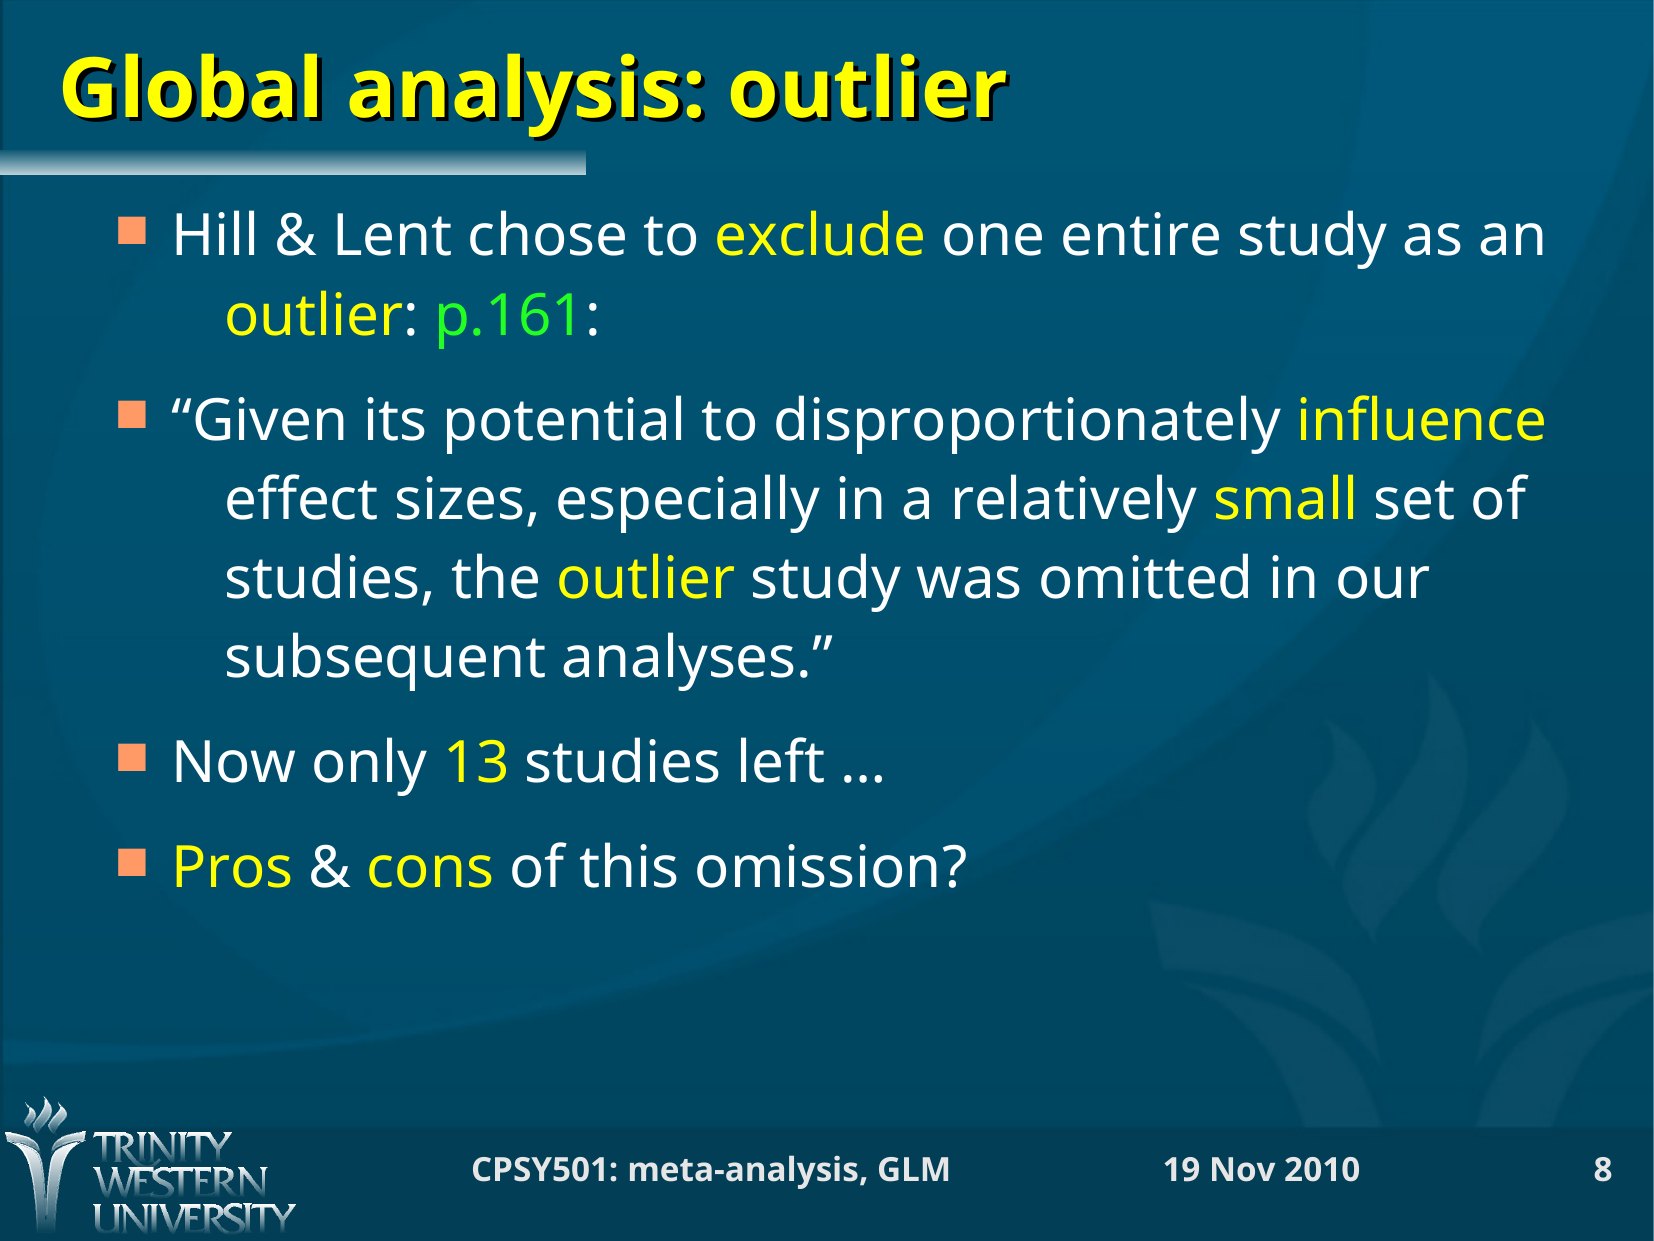

# Global analysis: outlier
Hill & Lent chose to exclude one entire study as an outlier: p.161:
“Given its potential to disproportionately influence effect sizes, especially in a relatively small set of studies, the outlier study was omitted in our subsequent analyses.”
Now only 13 studies left …
Pros & cons of this omission?
CPSY501: meta-analysis, GLM
19 Nov 2010
8